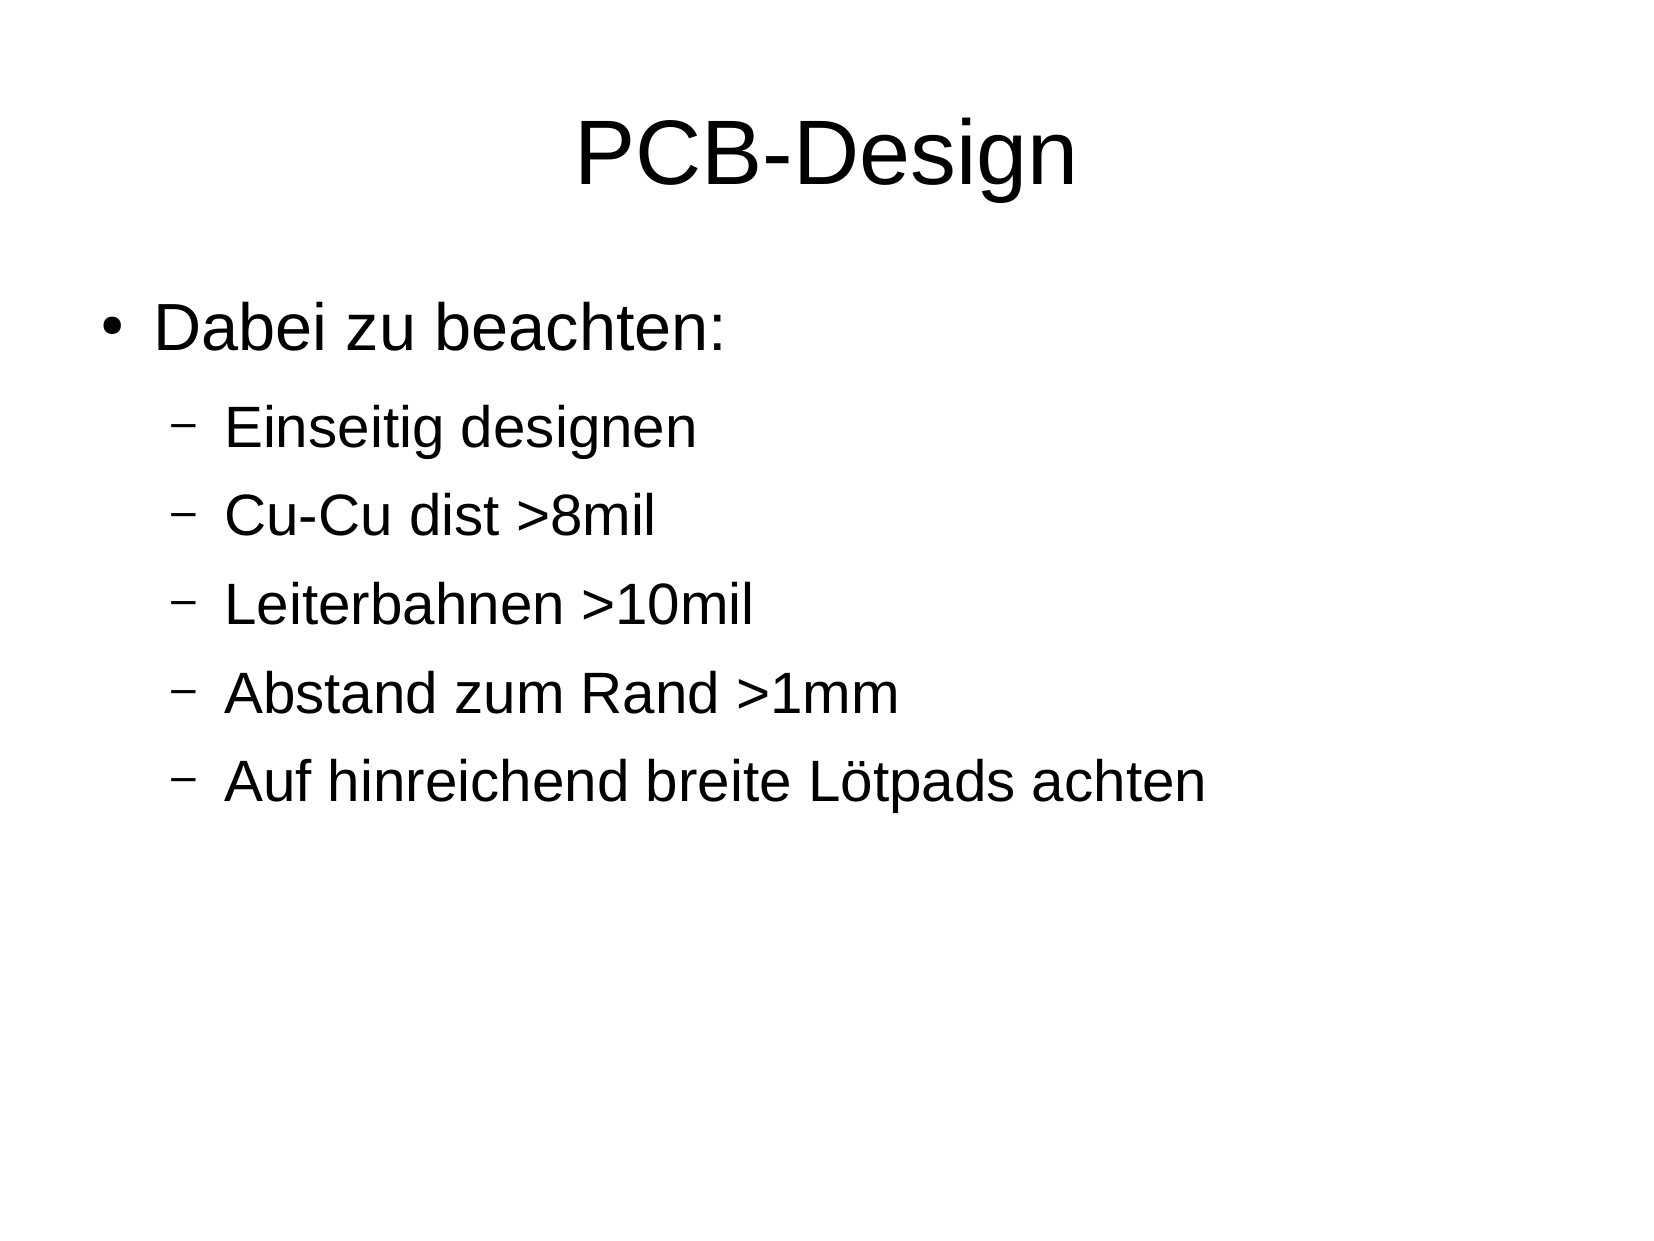

# PCB-Design
Dabei zu beachten:
Einseitig designen
Cu-Cu dist >8mil
Leiterbahnen >10mil
Abstand zum Rand >1mm
Auf hinreichend breite Lötpads achten